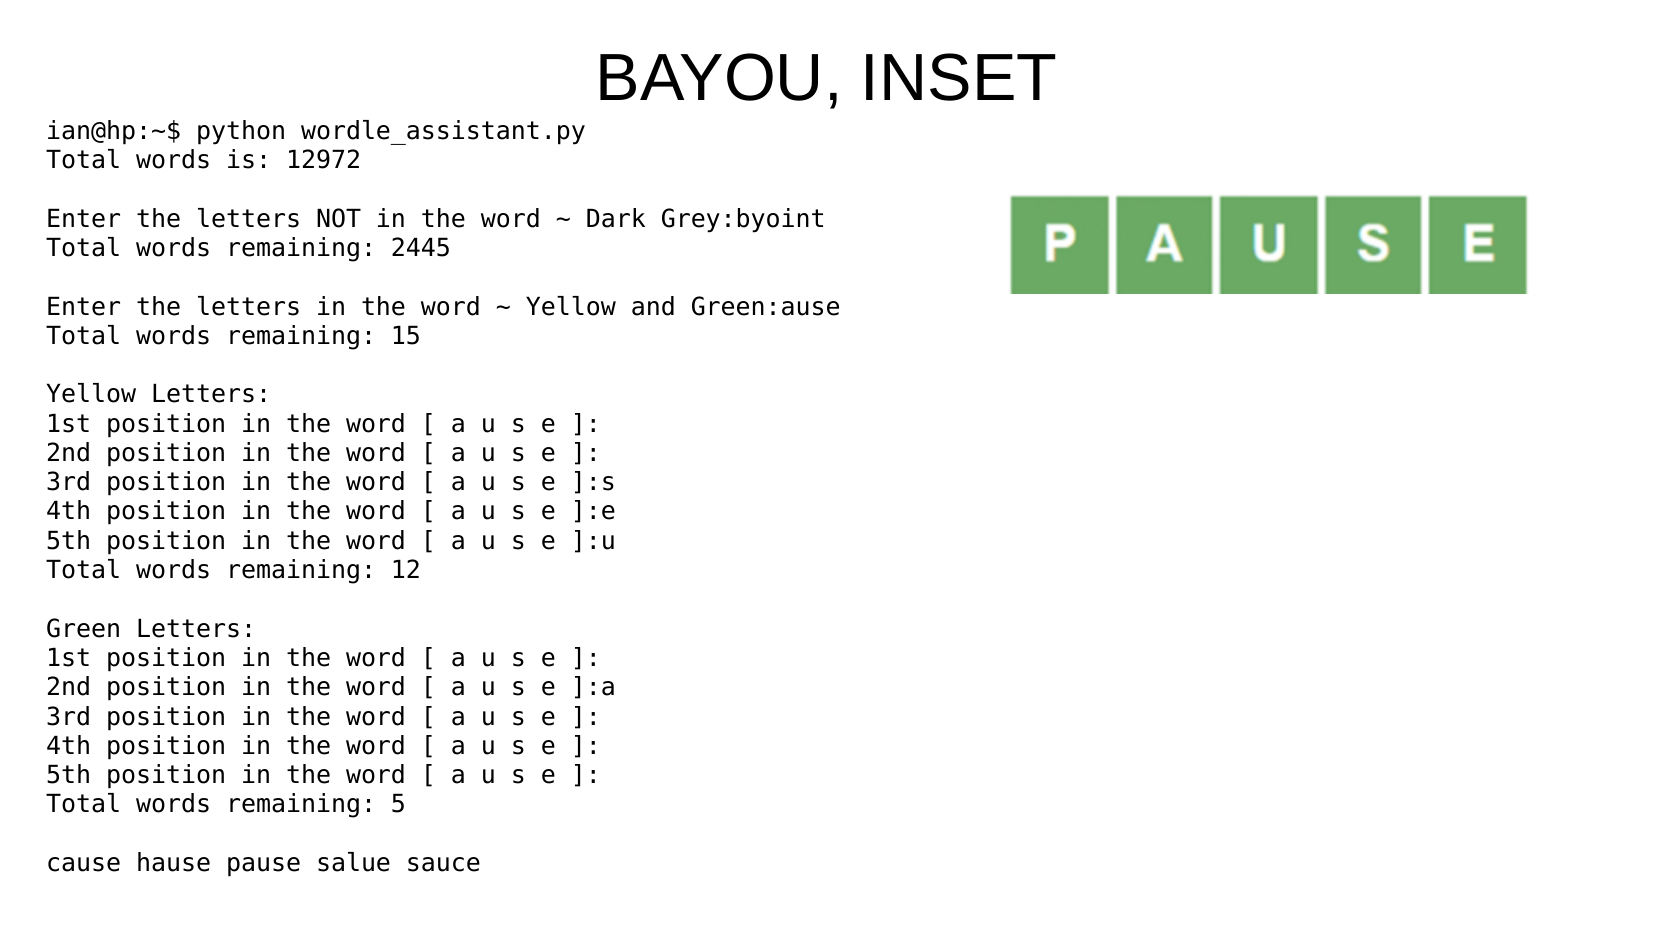

# BAYOU, INSET
ian@hp:~$ python wordle_assistant.py
Total words is: 12972
Enter the letters NOT in the word ~ Dark Grey:byoint
Total words remaining: 2445
Enter the letters in the word ~ Yellow and Green:ause
Total words remaining: 15
Yellow Letters:
1st position in the word [ a u s e ]:
2nd position in the word [ a u s e ]:
3rd position in the word [ a u s e ]:s
4th position in the word [ a u s e ]:e
5th position in the word [ a u s e ]:u
Total words remaining: 12
Green Letters:
1st position in the word [ a u s e ]:
2nd position in the word [ a u s e ]:a
3rd position in the word [ a u s e ]:
4th position in the word [ a u s e ]:
5th position in the word [ a u s e ]:
Total words remaining: 5
cause hause pause salue sauce